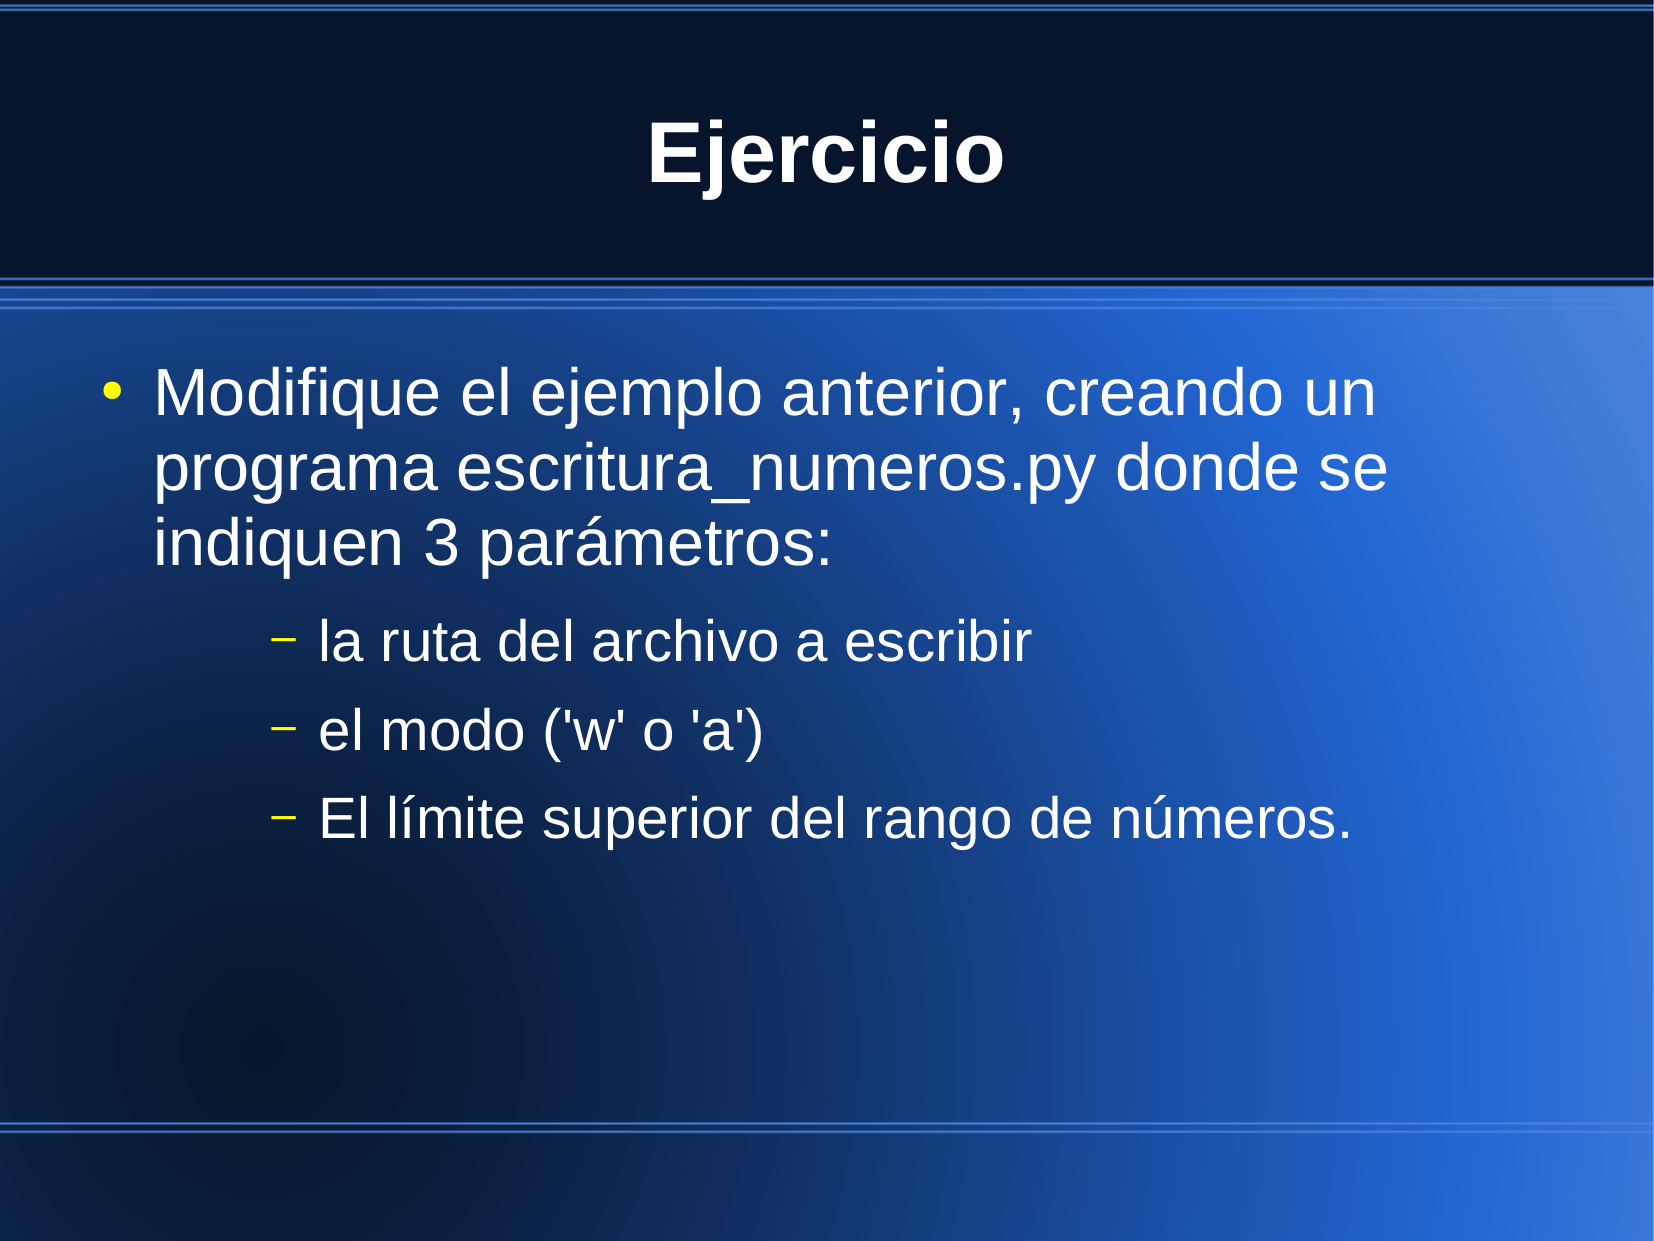

# Ejercicio
Modifique el ejemplo anterior, creando un programa escritura_numeros.py donde se indiquen 3 parámetros:
la ruta del archivo a escribir
el modo ('w' o 'a')
El límite superior del rango de números.